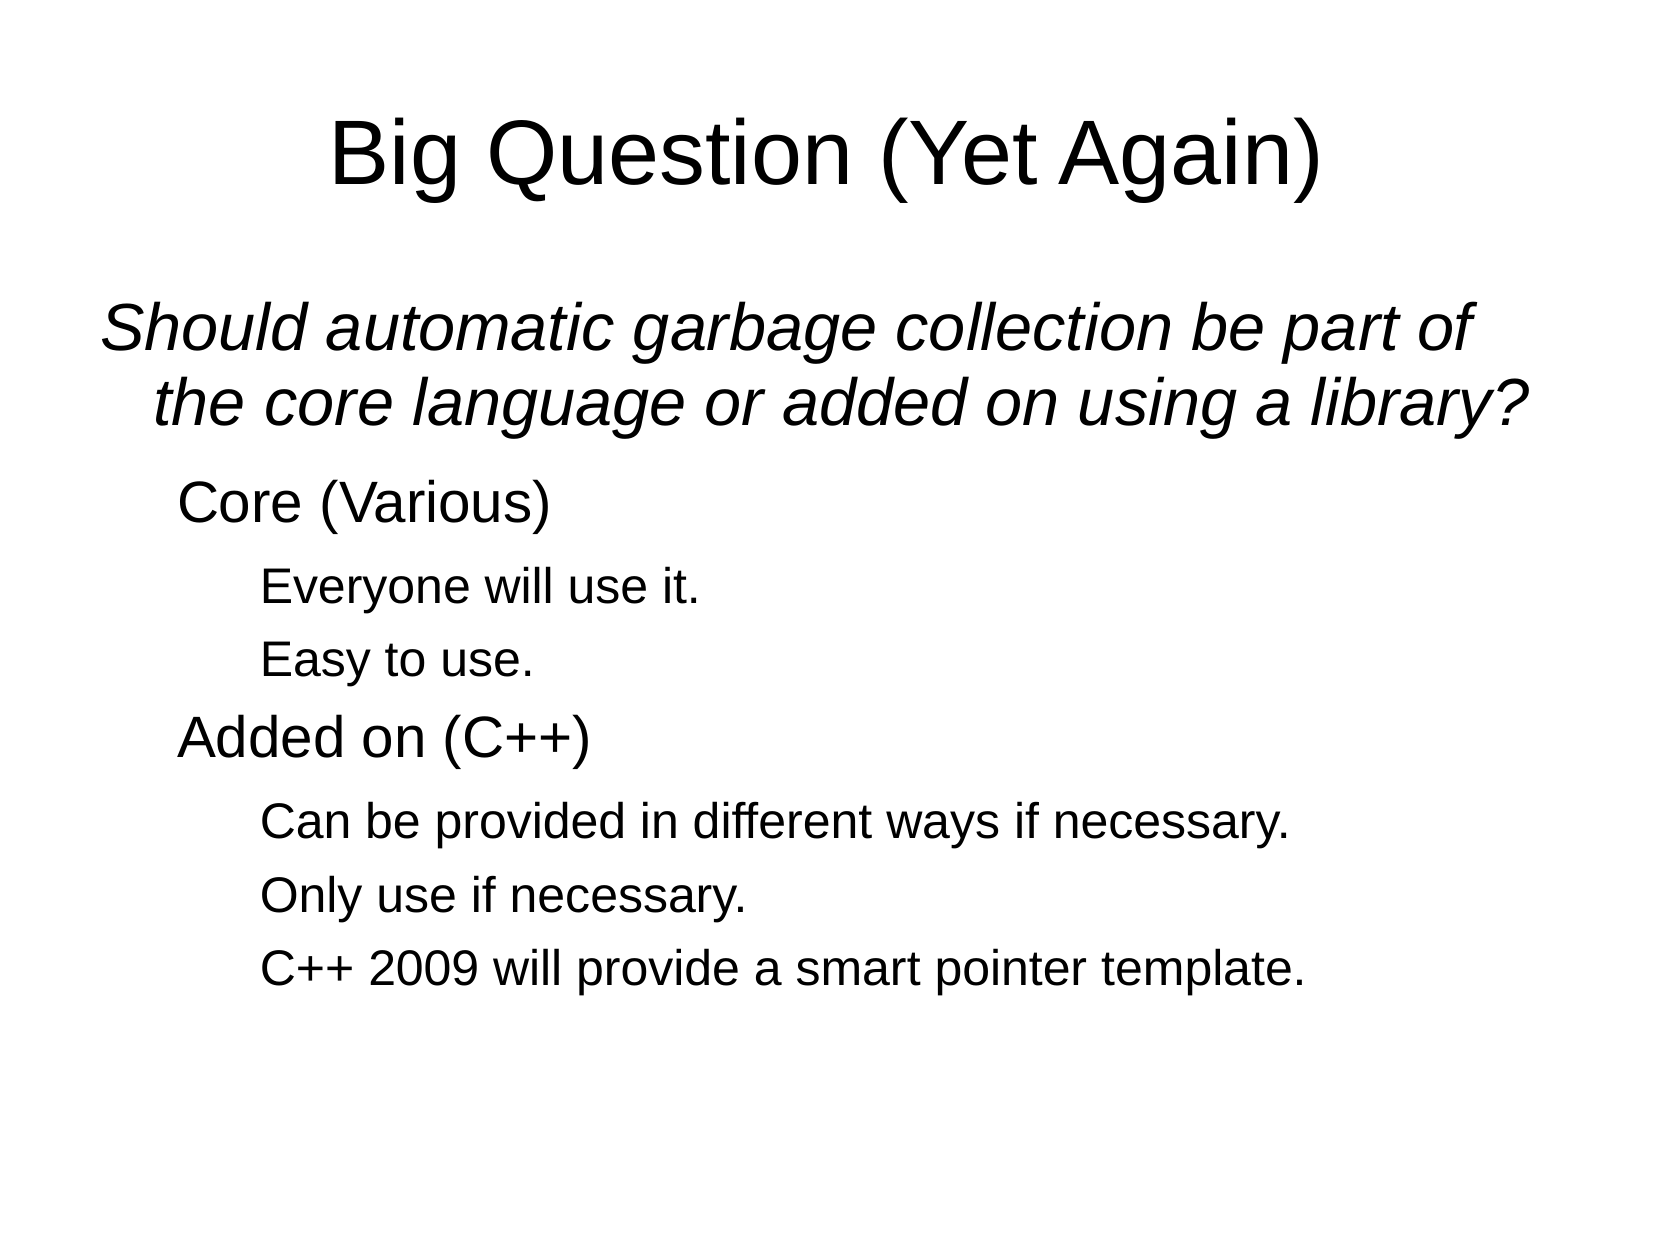

# Big Question (Yet Again)
Should automatic garbage collection be part of the core language or added on using a library?
Core (Various)
Everyone will use it.
Easy to use.
Added on (C++)
Can be provided in different ways if necessary.
Only use if necessary.
C++ 2009 will provide a smart pointer template.